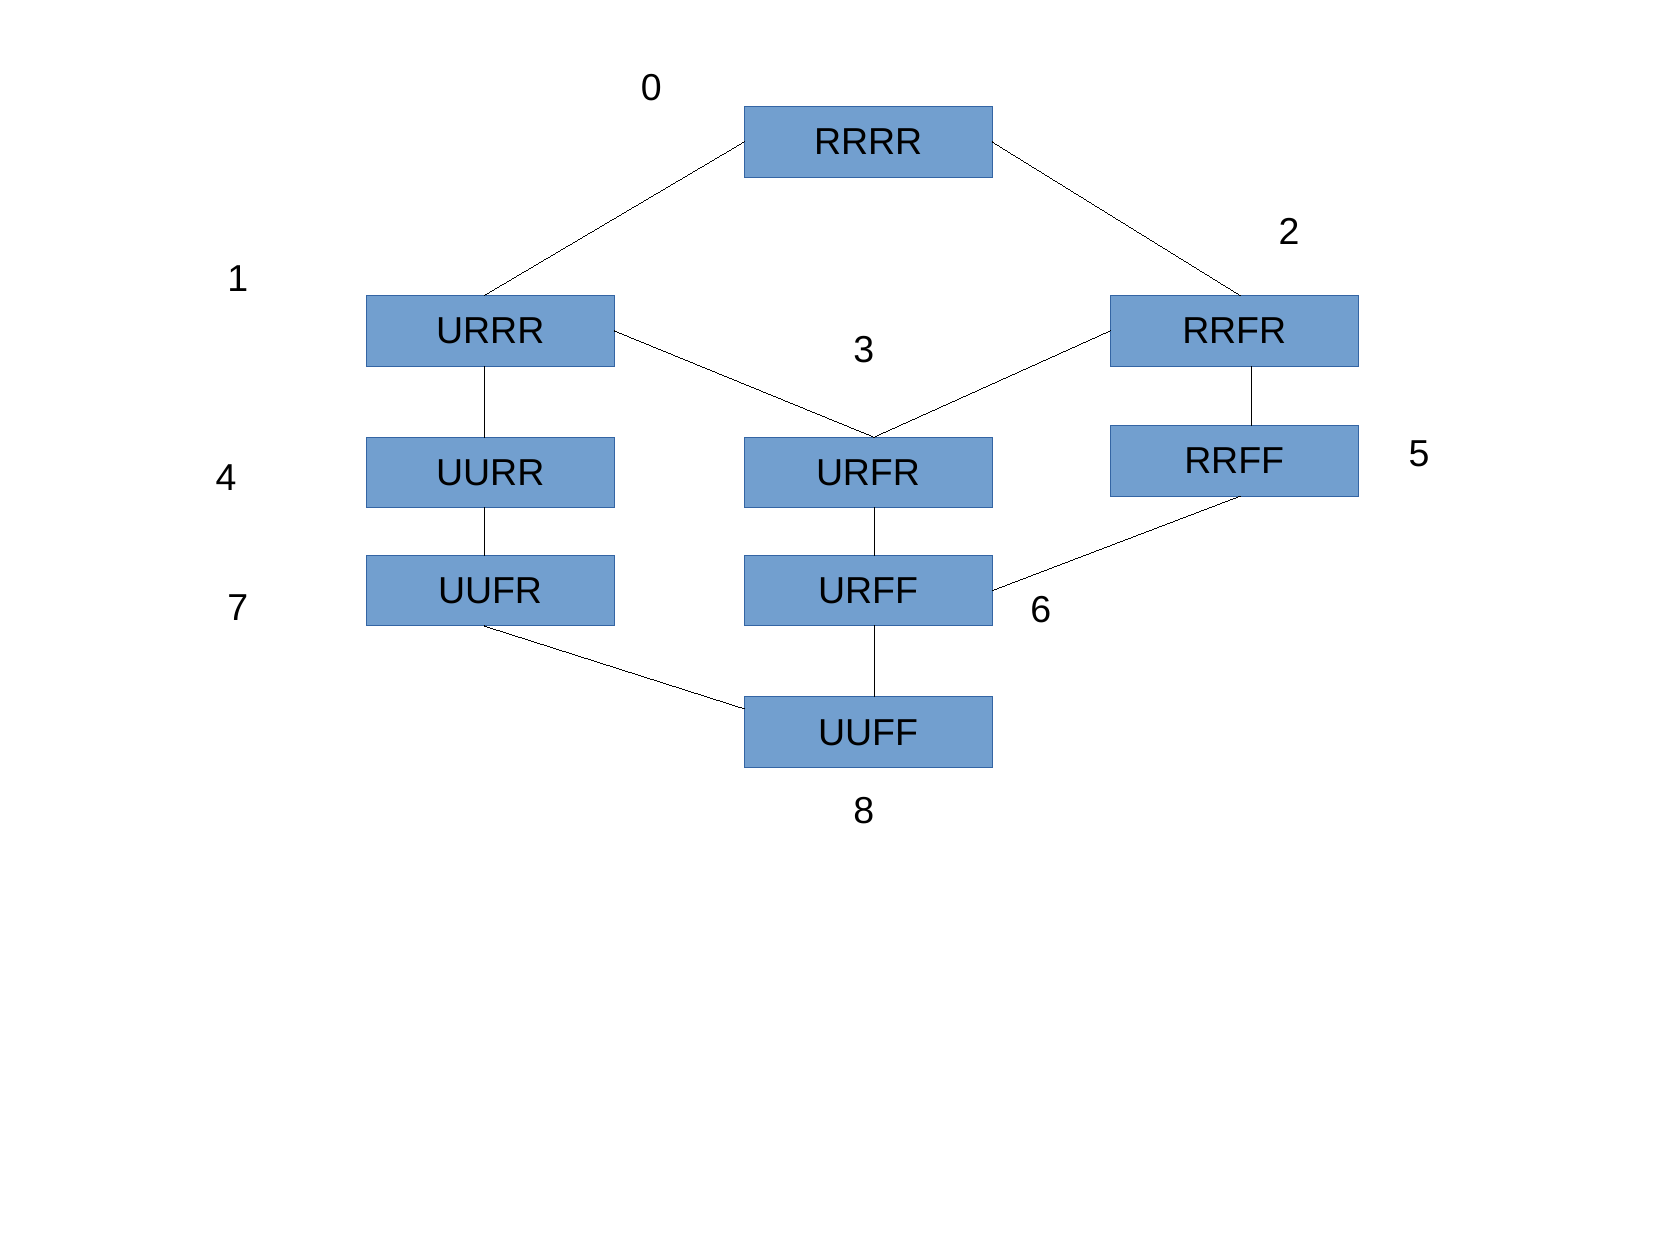

0
RRRR
2
1
URRR
RRFR
3
RRFF
5
UURR
URFR
4
UUFR
URFF
7
6
UUFF
8